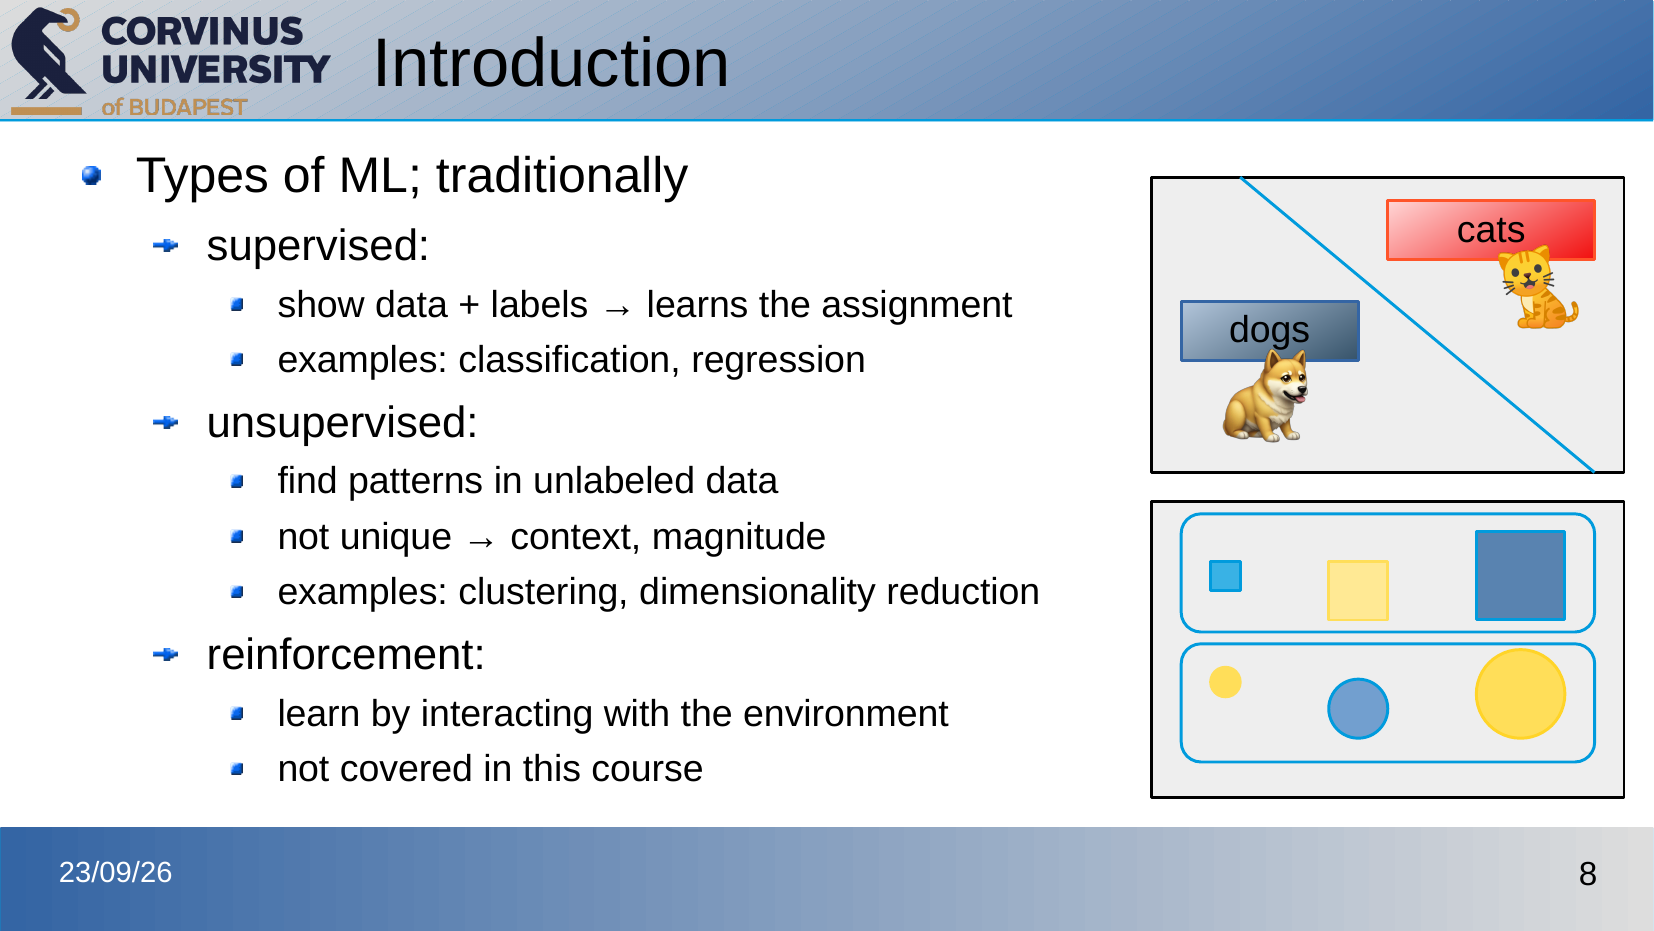

# Introduction
Types of ML; traditionally
supervised:
show data + labels → learns the assignment
examples: classification, regression
unsupervised:
find patterns in unlabeled data
not unique → context, magnitude
examples: clustering, dimensionality reduction
reinforcement:
learn by interacting with the environment
not covered in this course
cats
dogs